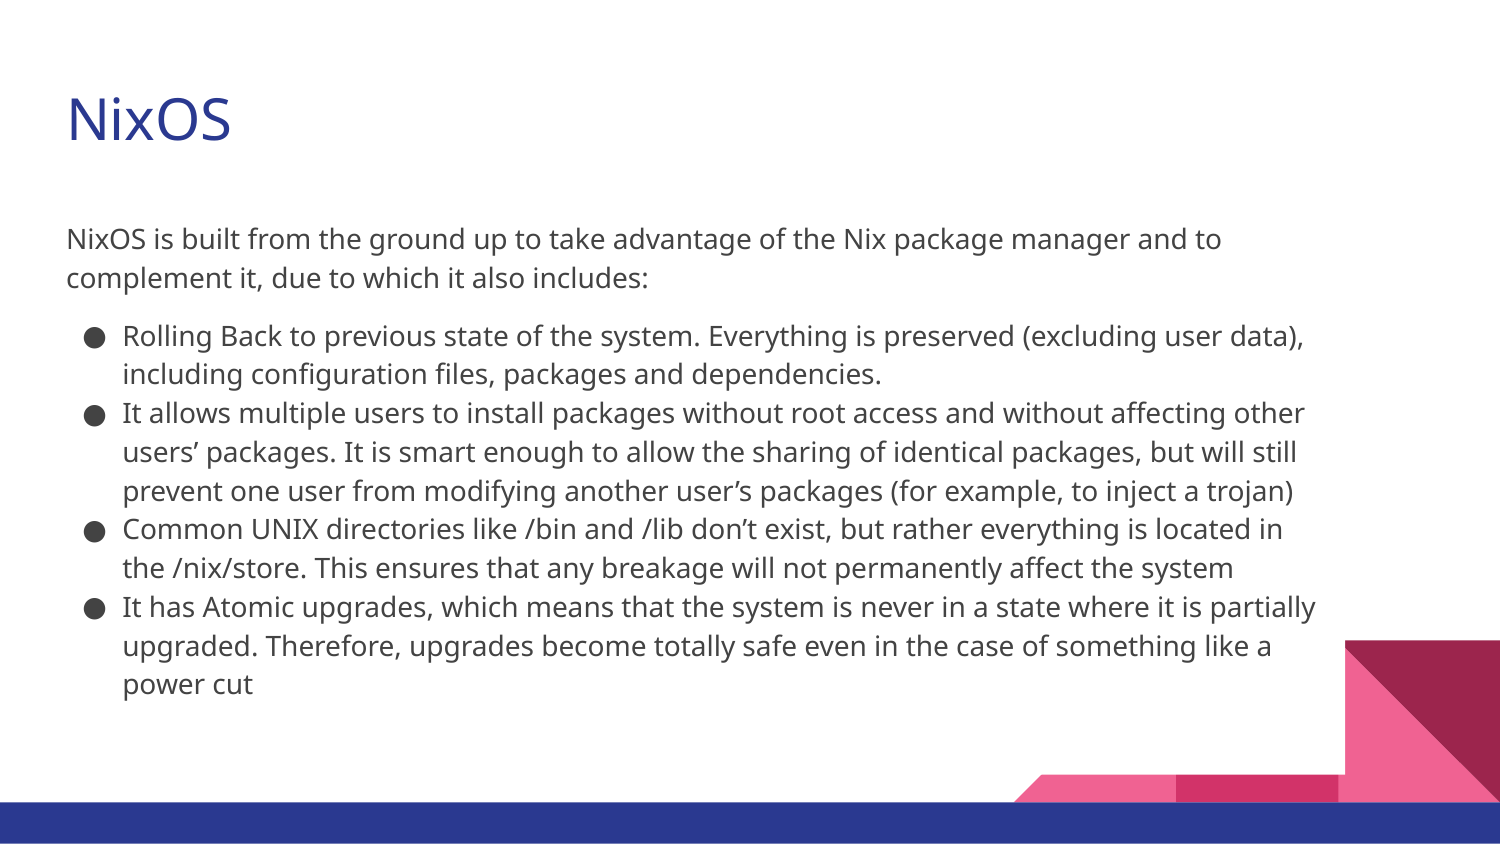

# NixOS
NixOS is built from the ground up to take advantage of the Nix package manager and to complement it, due to which it also includes:
Rolling Back to previous state of the system. Everything is preserved (excluding user data), including configuration files, packages and dependencies.
It allows multiple users to install packages without root access and without affecting other users’ packages. It is smart enough to allow the sharing of identical packages, but will still prevent one user from modifying another user’s packages (for example, to inject a trojan)
Common UNIX directories like /bin and /lib don’t exist, but rather everything is located in the /nix/store. This ensures that any breakage will not permanently affect the system
It has Atomic upgrades, which means that the system is never in a state where it is partially upgraded. Therefore, upgrades become totally safe even in the case of something like a power cut